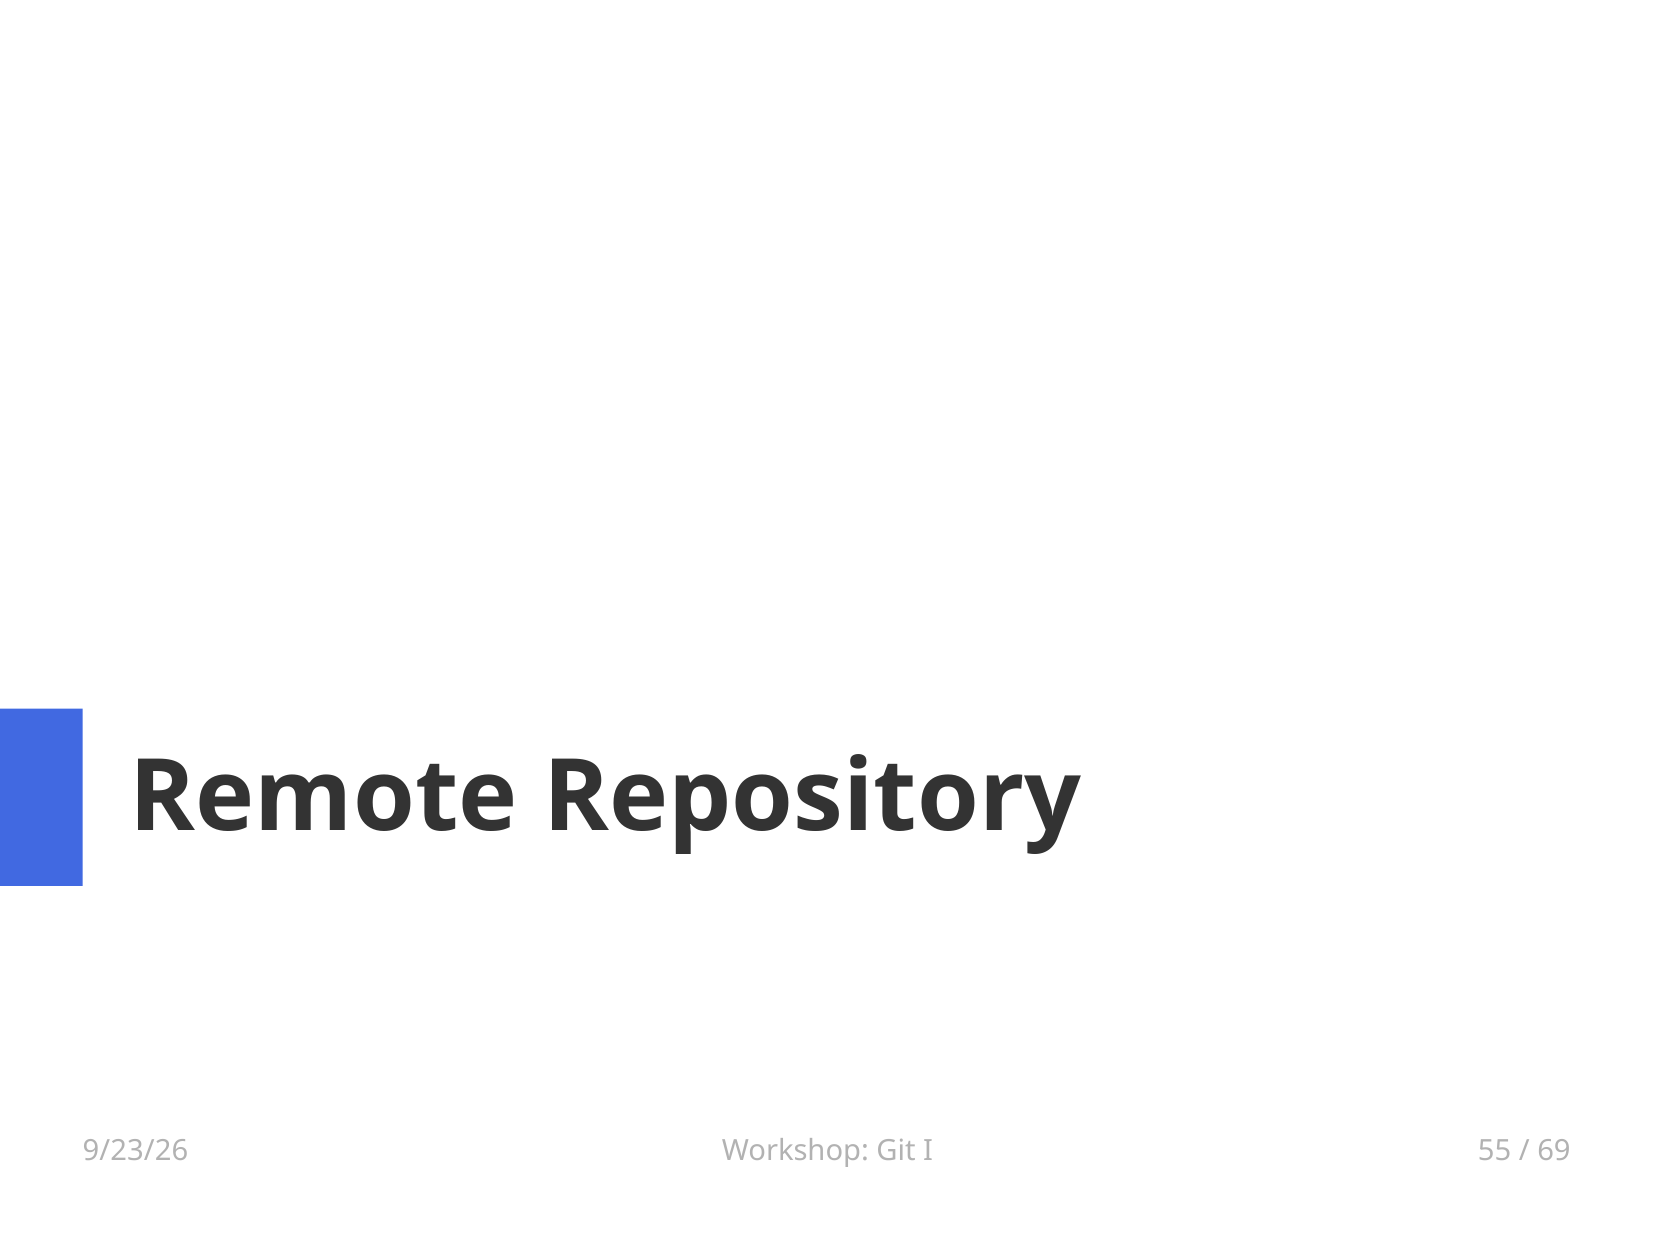

# Remote Repository
Workshop: Git I
55